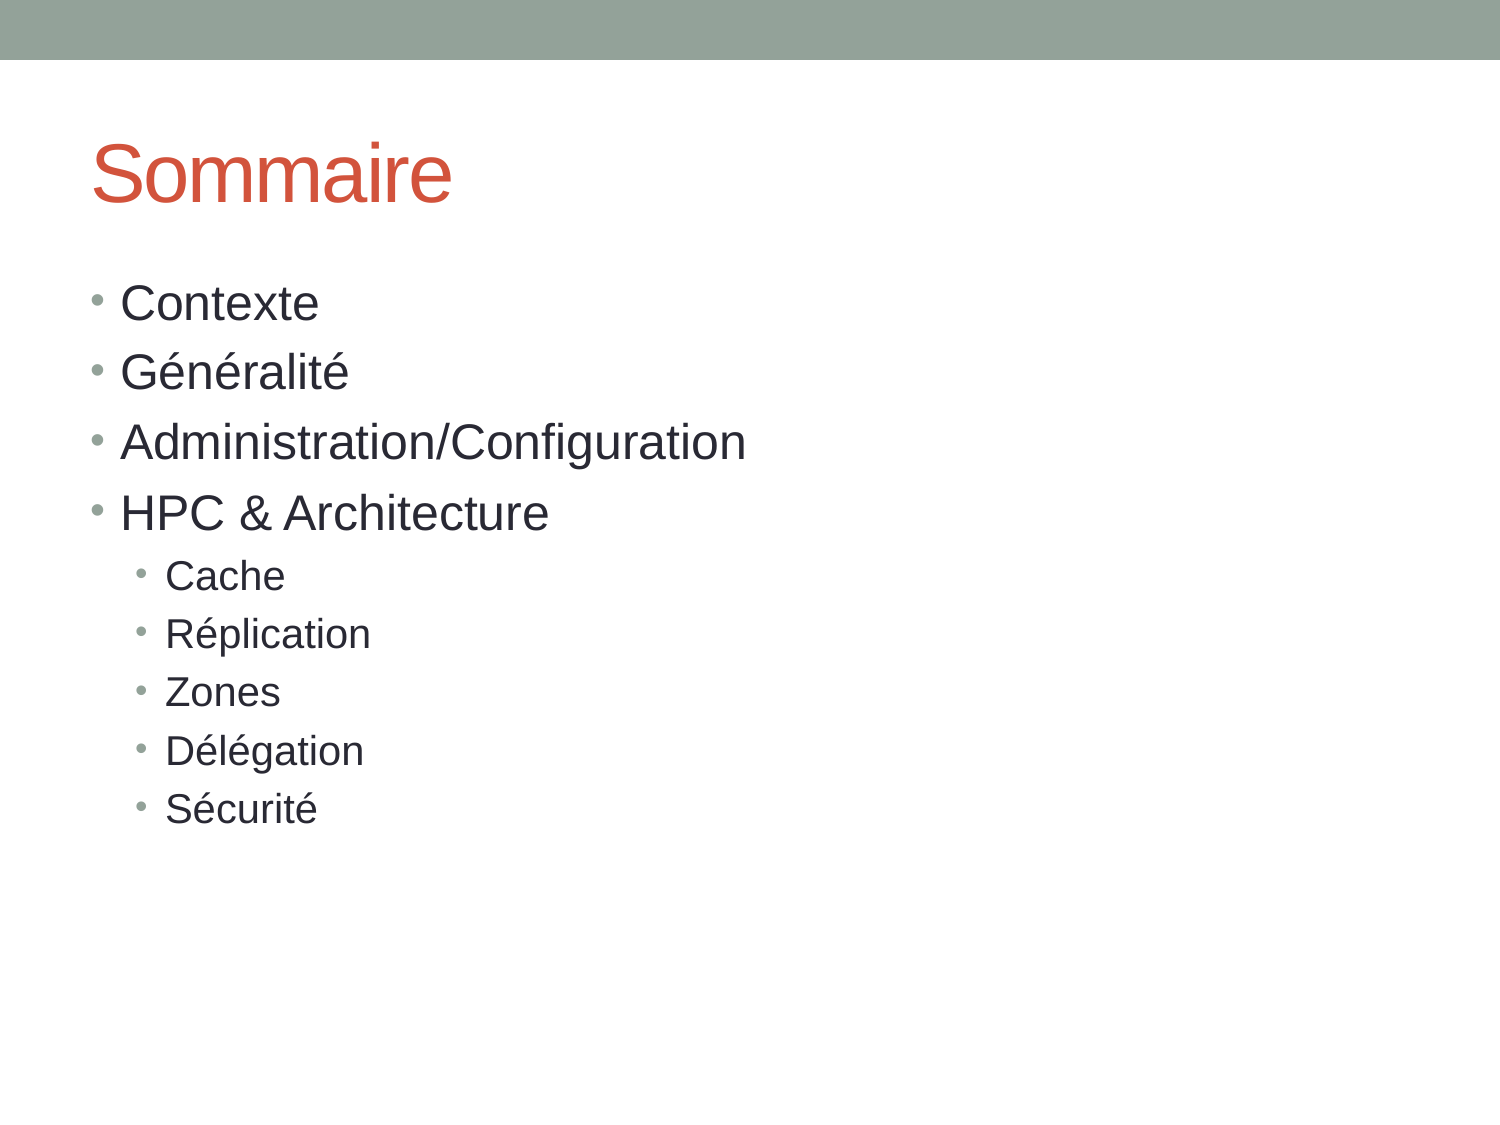

# Sommaire
Contexte
Généralité
Administration/Configuration
HPC & Architecture
Cache
Réplication
Zones
Délégation
Sécurité